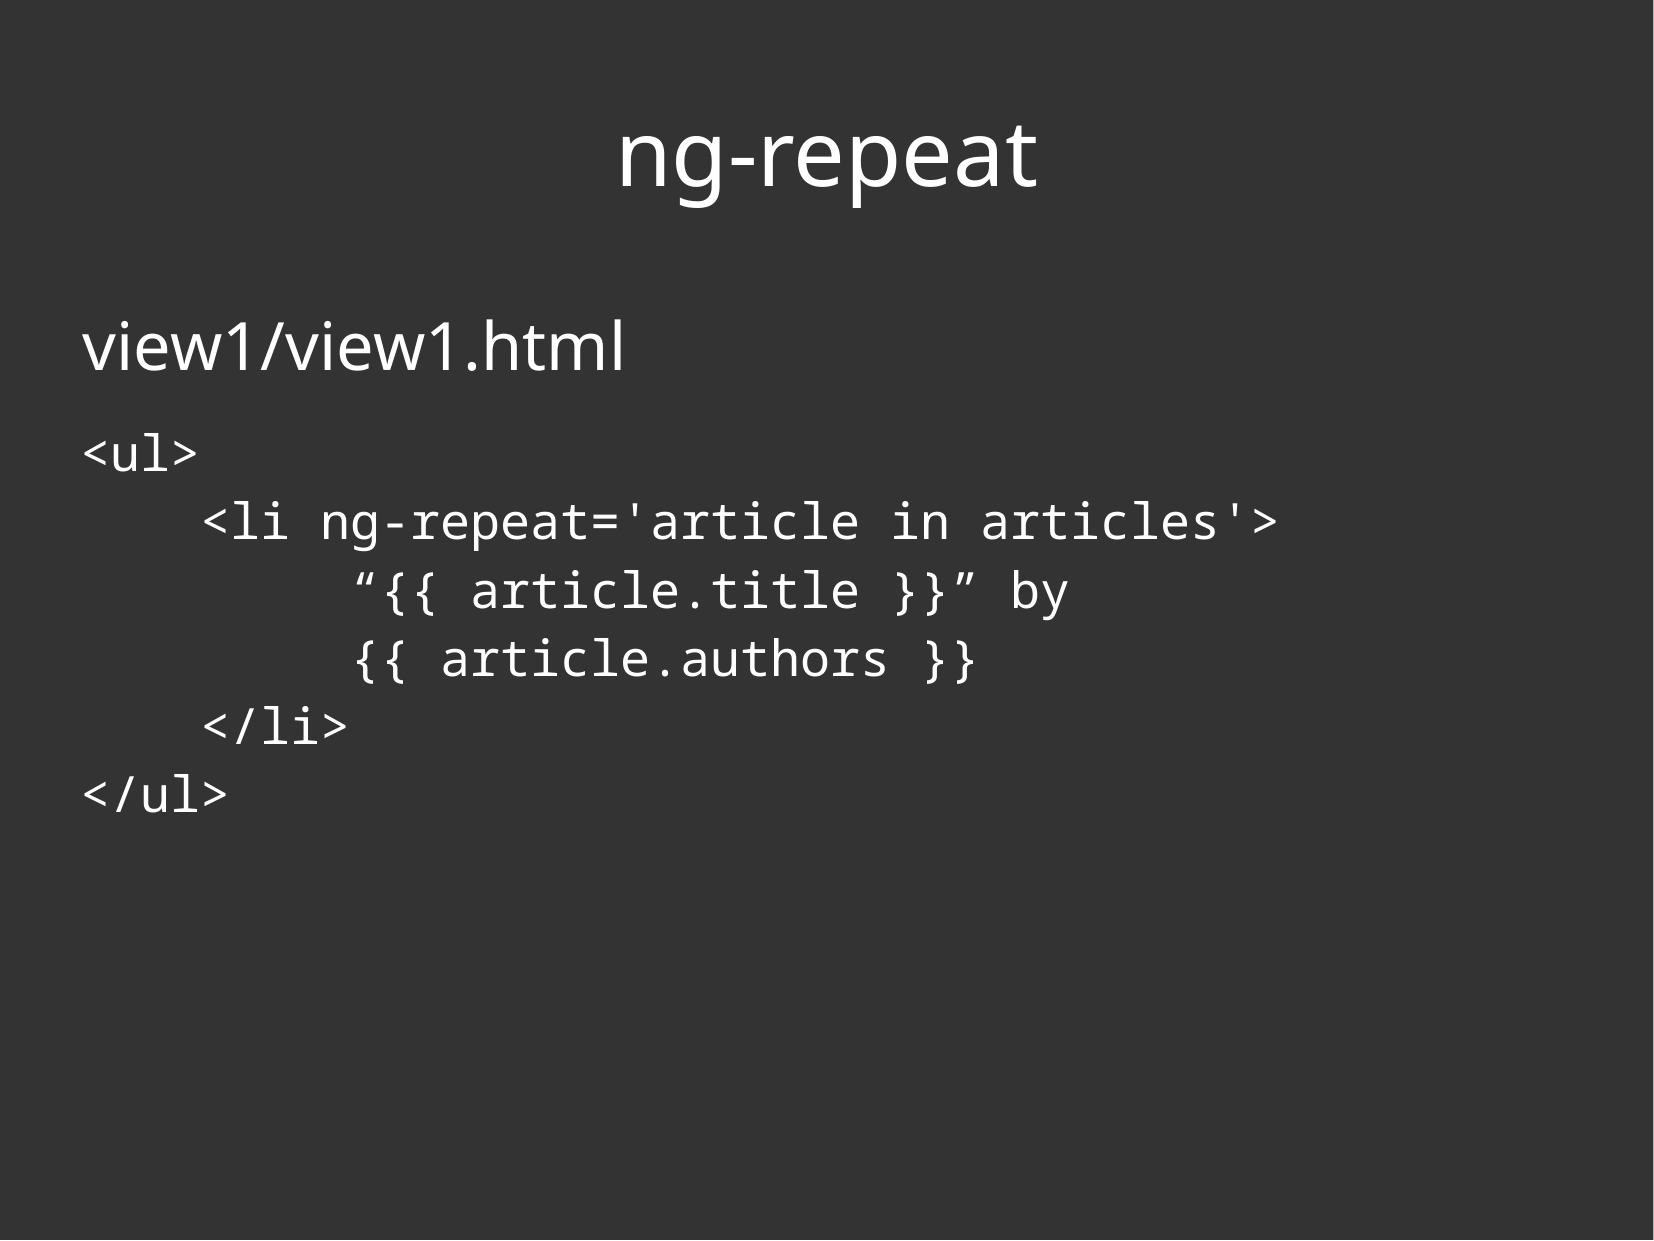

# ng-repeat
view1/view1.html
<ul>
 <li ng-repeat='article in articles'>
 “{{ article.title }}” by
 {{ article.authors }}
 </li>
</ul>